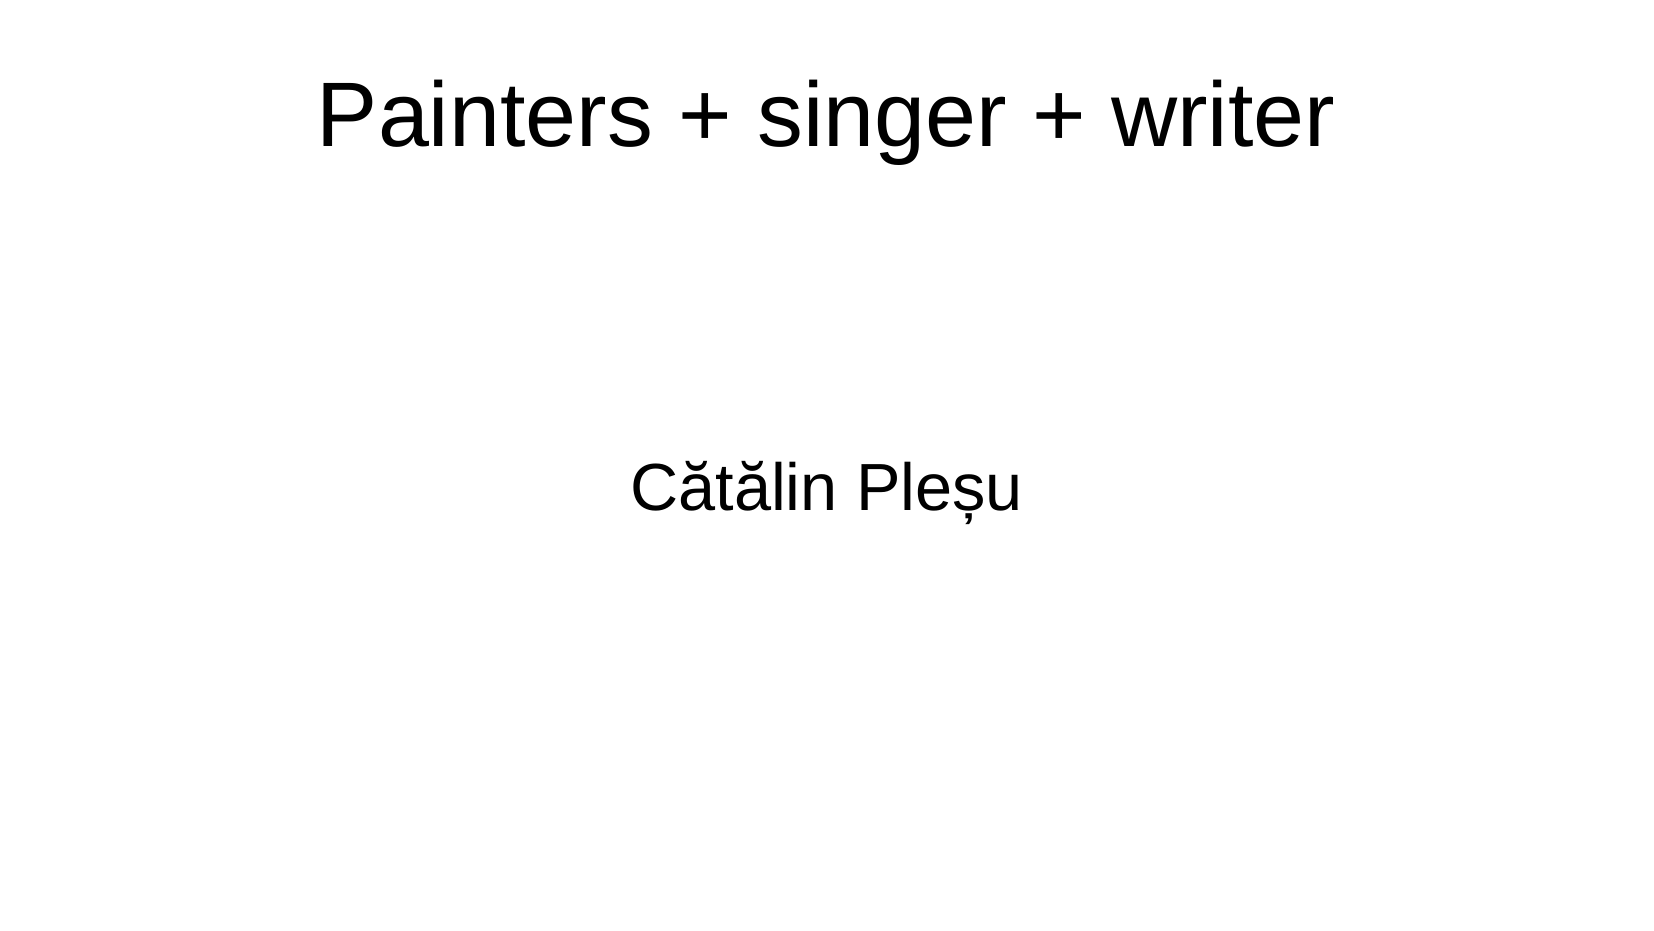

# Painters + singer + writer
Cătălin Pleșu